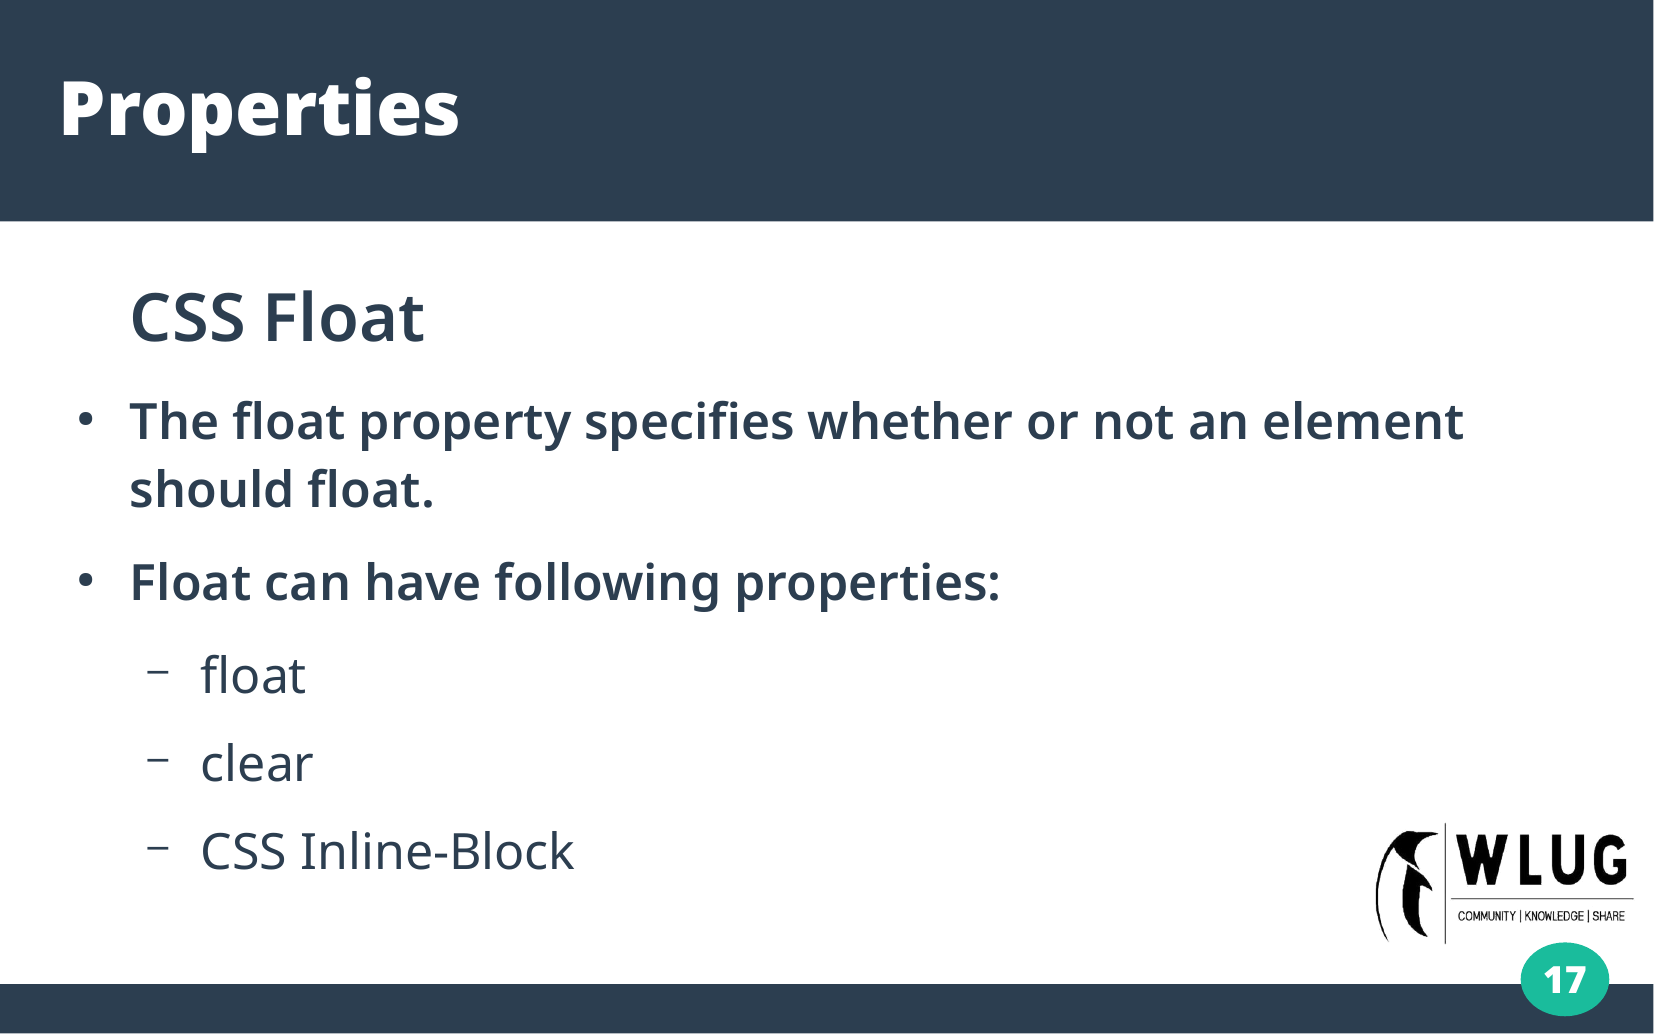

# Properties
CSS Float
The float property specifies whether or not an element should float.
Float can have following properties:
float
clear
CSS Inline-Block
17